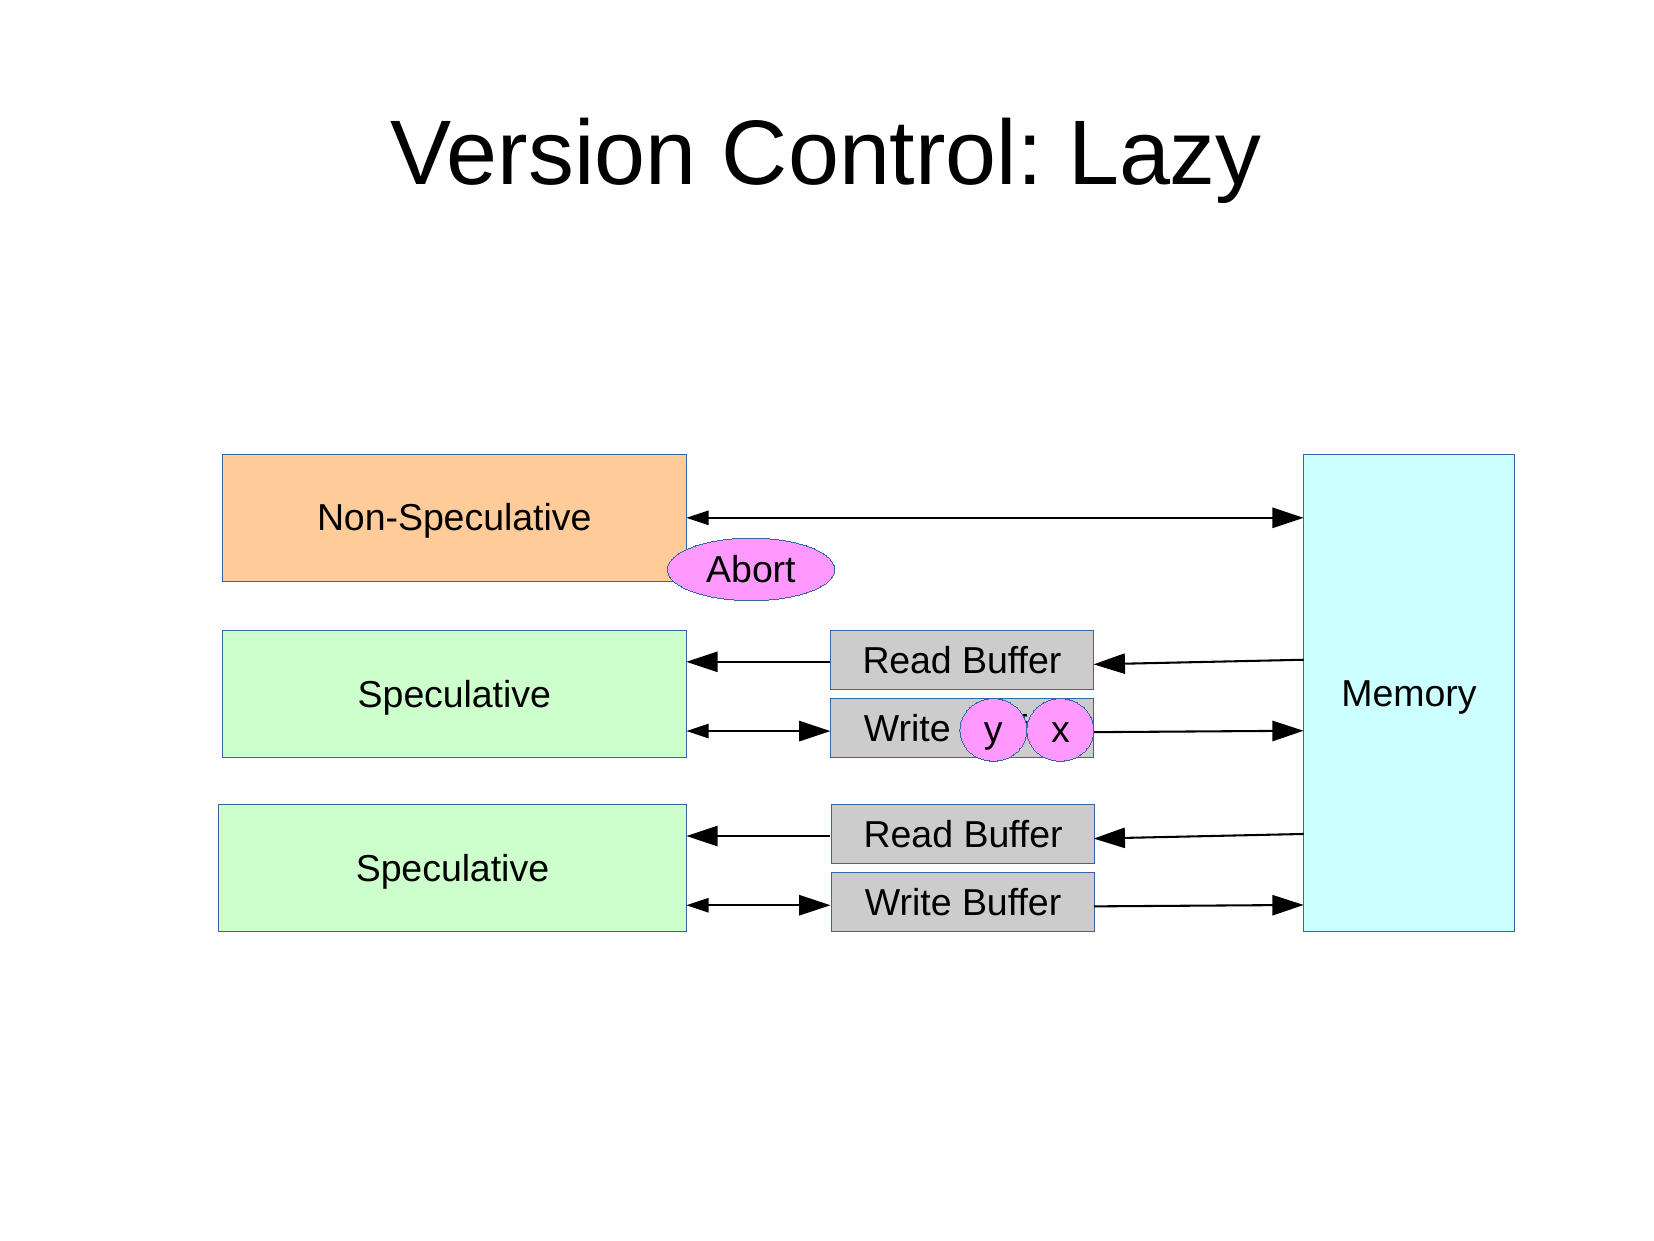

# Version Control: Lazy
Non-Speculative
Memory
Abort
Speculative
Read Buffer
Write Buffer
y
x
Speculative
Read Buffer
Write Buffer